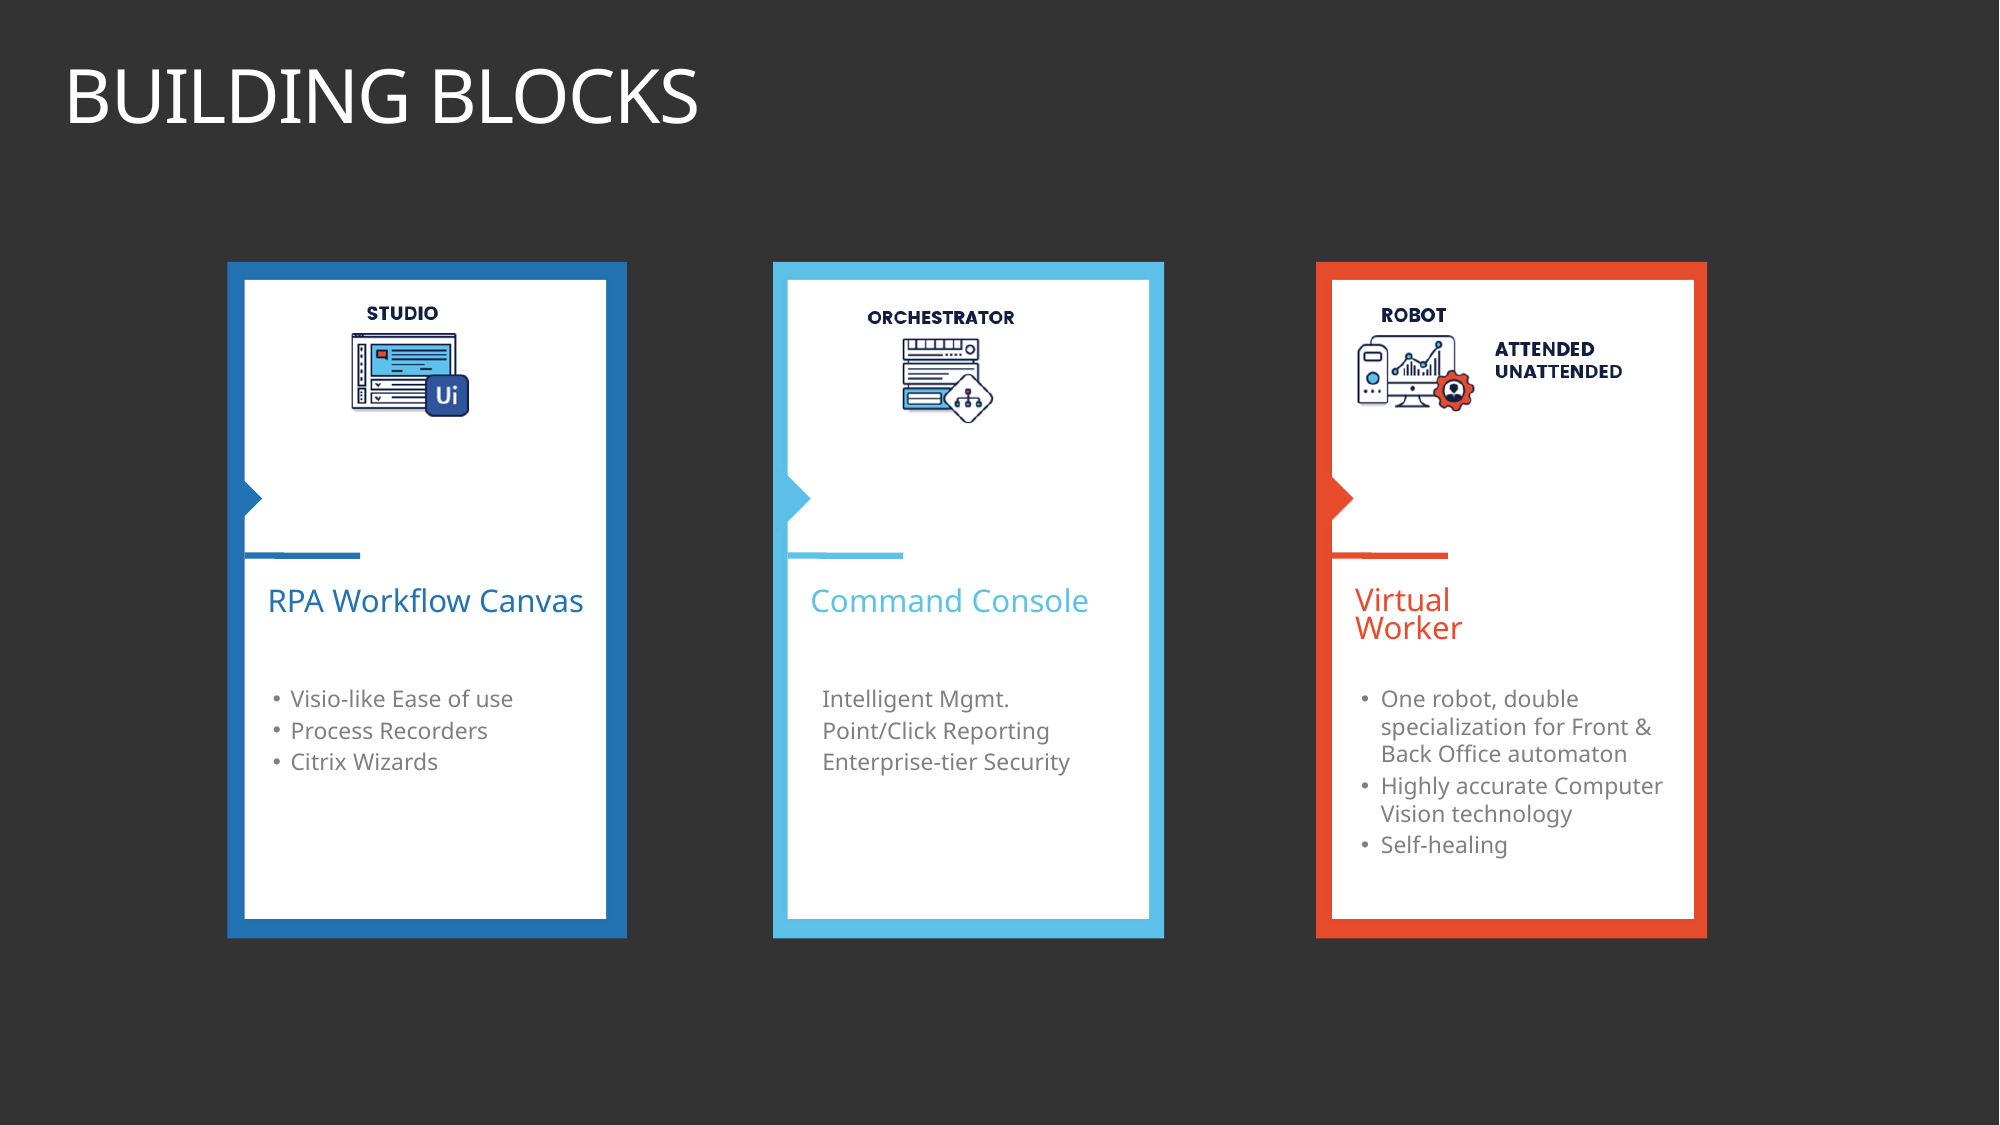

# Building Blocks
Command Console
Intelligent Mgmt.
Point/Click Reporting
Enterprise-tier Security
Virtual
Worker
One robot, double specialization for Front & Back Office automaton
Highly accurate Computer Vision technology
Self-healing
RPA Workflow Canvas
Visio-like Ease of use
Process Recorders
Citrix Wizards